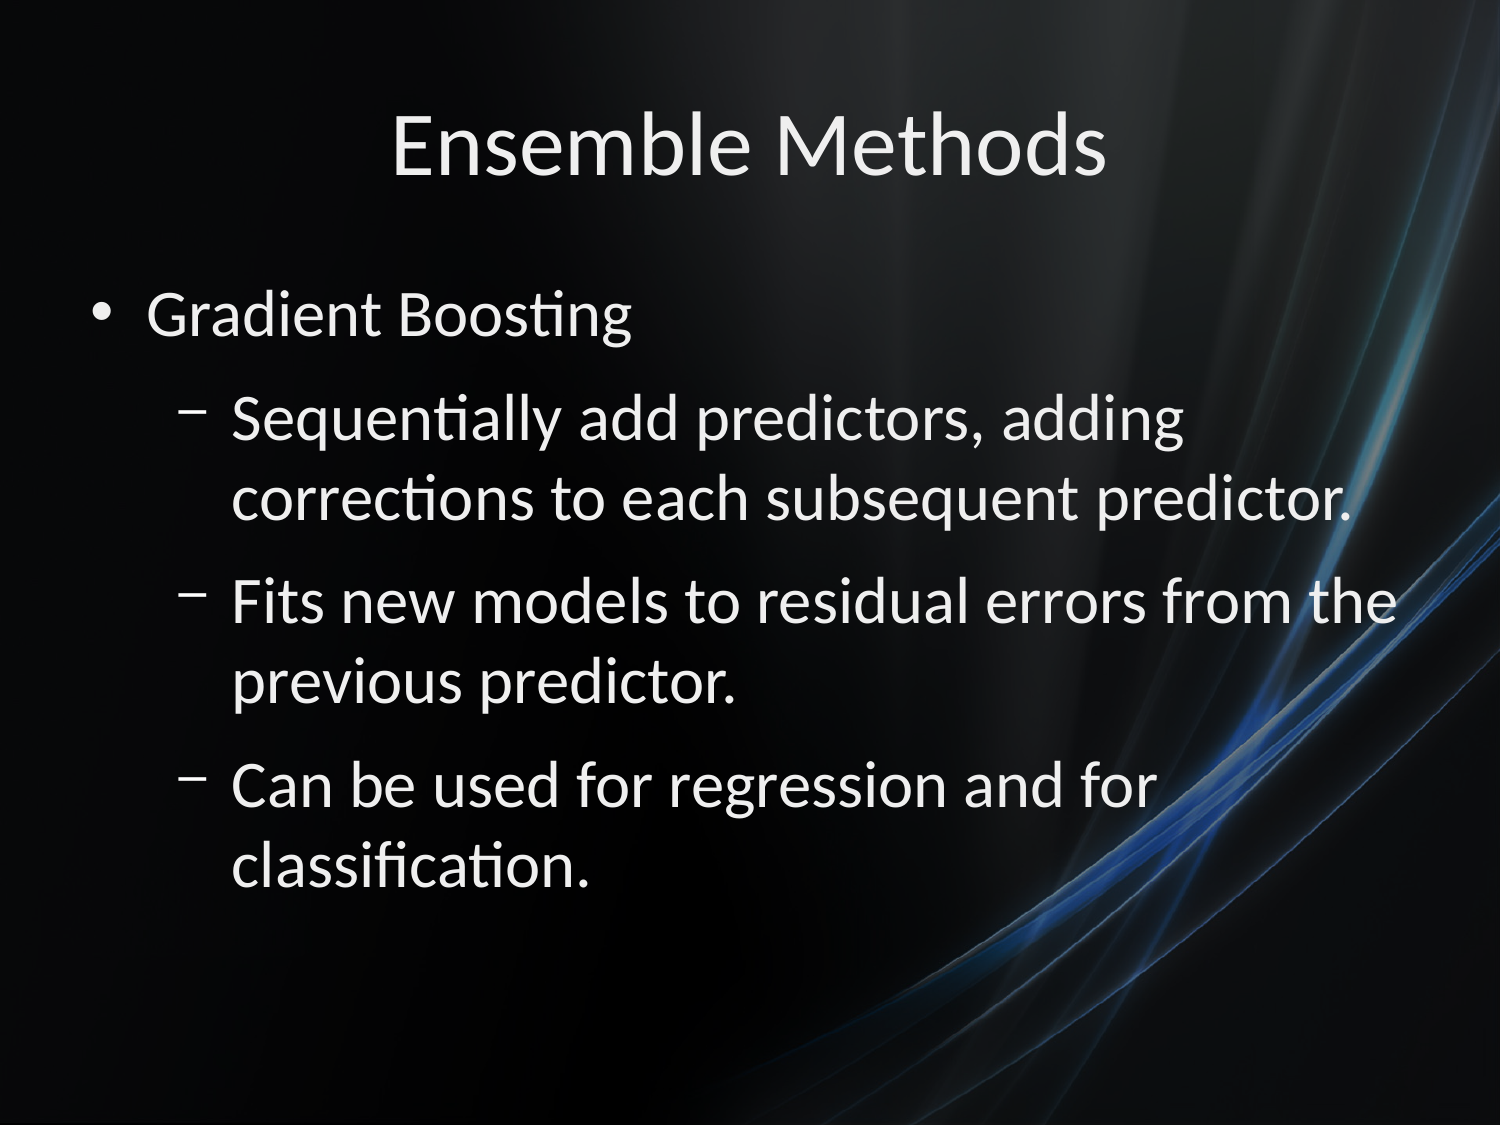

# Ensemble Methods
Gradient Boosting
Sequentially add predictors, adding corrections to each subsequent predictor.
Fits new models to residual errors from the previous predictor.
Can be used for regression and for classification.